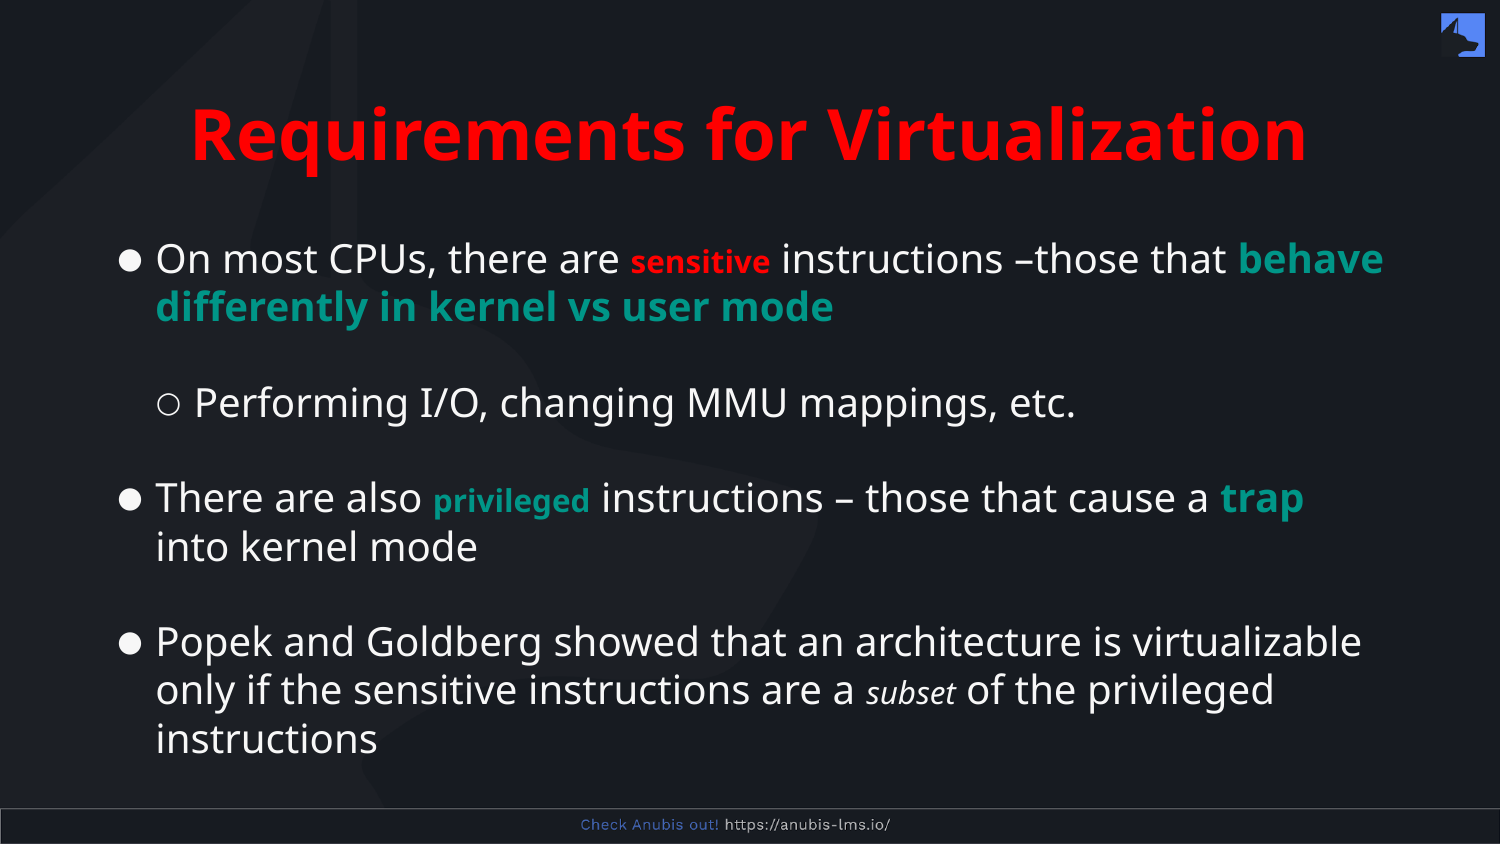

# Requirements for Virtualization
On most CPUs, there are sensitive instructions –those that behave differently in kernel vs user mode
Performing I/O, changing MMU mappings, etc.
There are also privileged instructions – those that cause a trap into kernel mode
Popek and Goldberg showed that an architecture is virtualizable only if the sensitive instructions are a subset of the privileged instructions